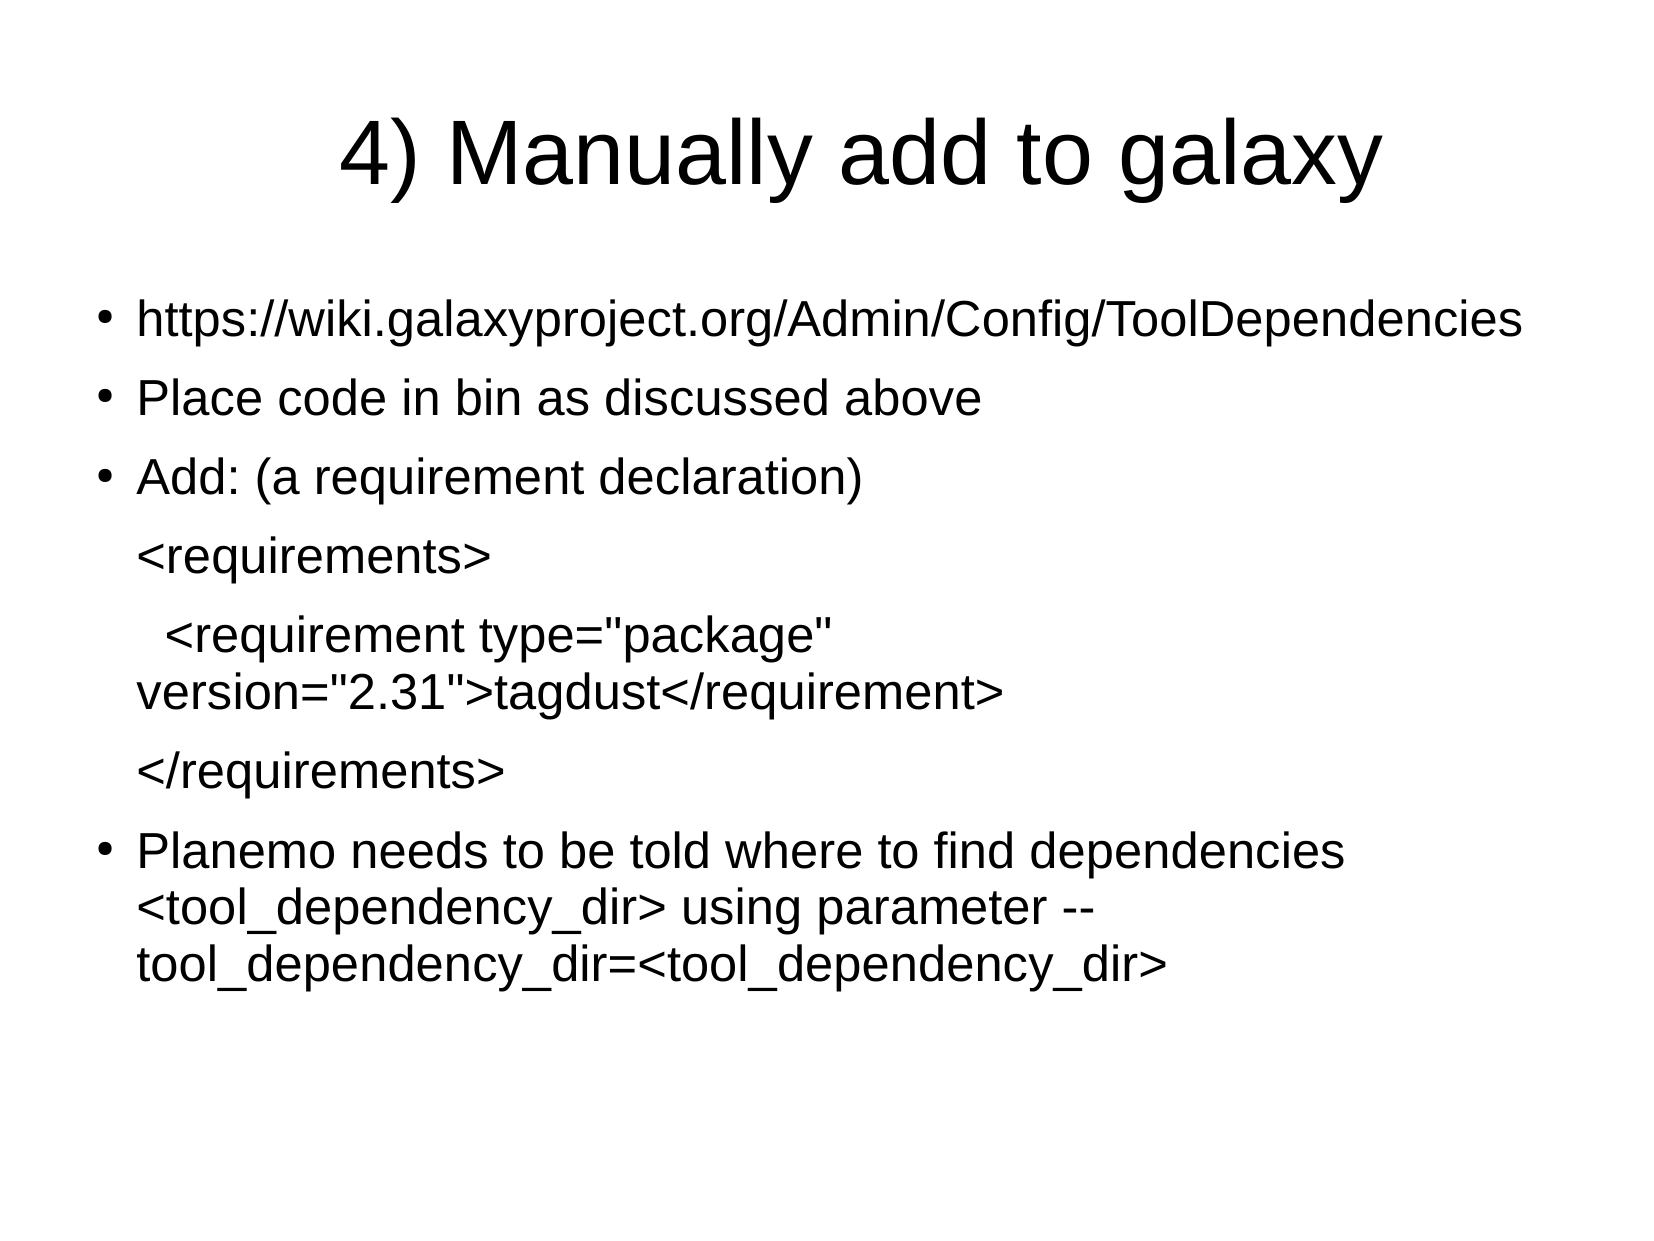

# 4) Manually add to galaxy
https://wiki.galaxyproject.org/Admin/Config/ToolDependencies
Place code in bin as discussed above
Add: (a requirement declaration)
<requirements>
 <requirement type="package" version="2.31">tagdust</requirement>
</requirements>
Planemo needs to be told where to find dependencies <tool_dependency_dir> using parameter --tool_dependency_dir=<tool_dependency_dir>